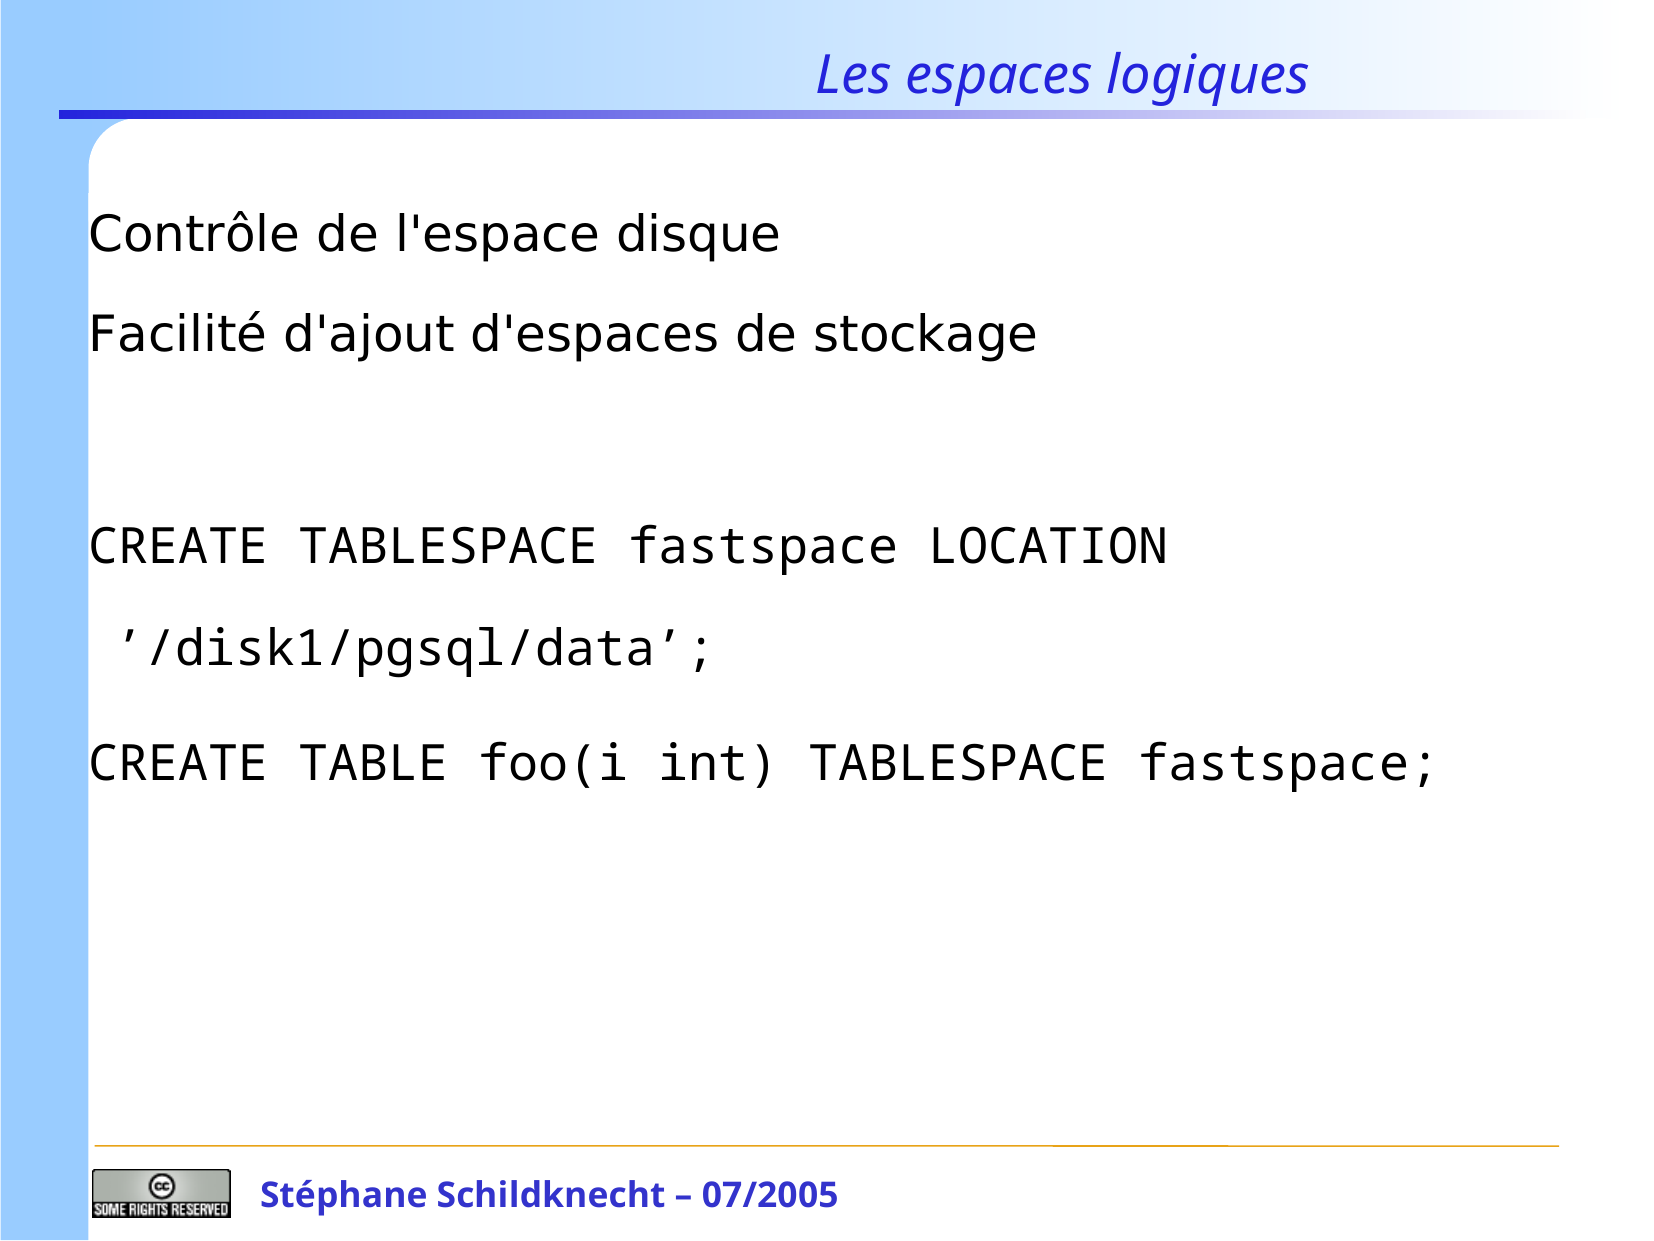

# Les espaces logiques
Contrôle de l'espace disque
Facilité d'ajout d'espaces de stockage
CREATE TABLESPACE fastspace LOCATION ’/disk1/pgsql/data’;
CREATE TABLE foo(i int) TABLESPACE fastspace;